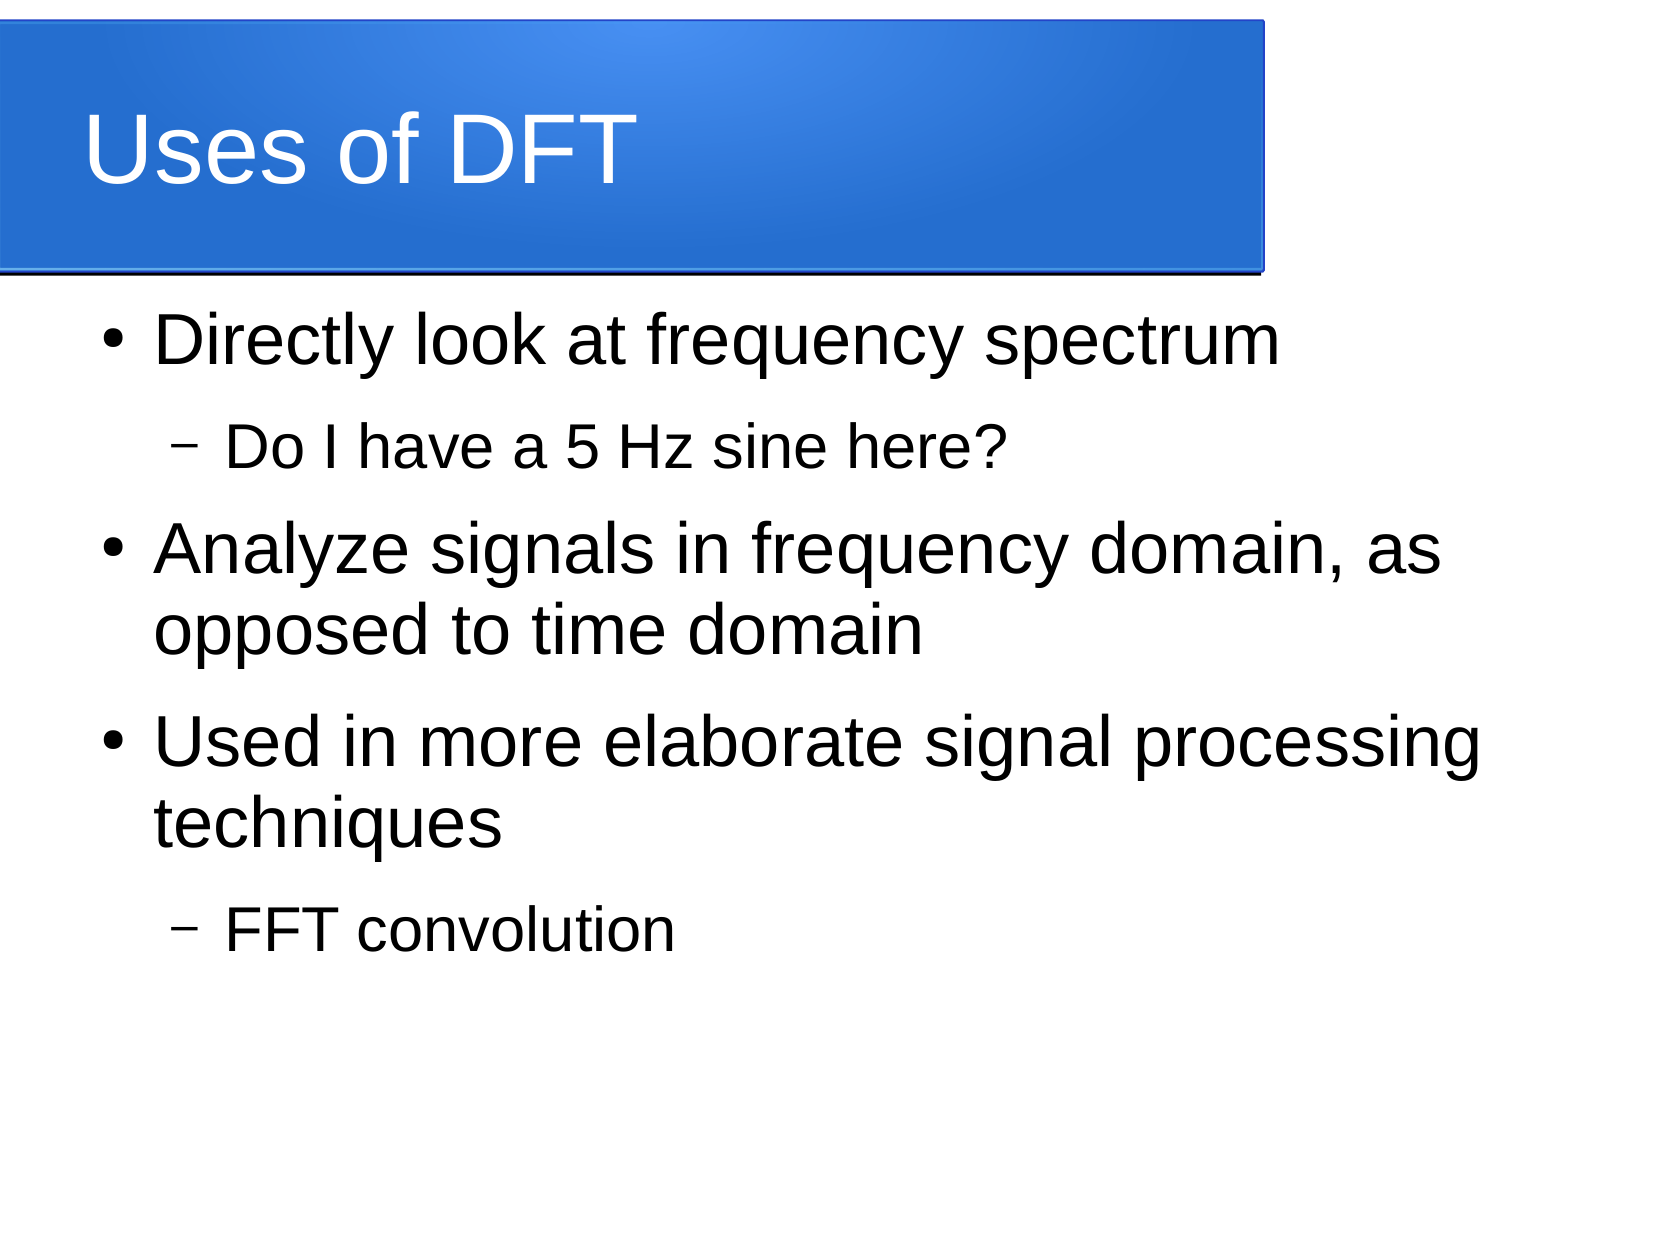

# Uses of DFT
Directly look at frequency spectrum
Do I have a 5 Hz sine here?
Analyze signals in frequency domain, as opposed to time domain
Used in more elaborate signal processing techniques
FFT convolution